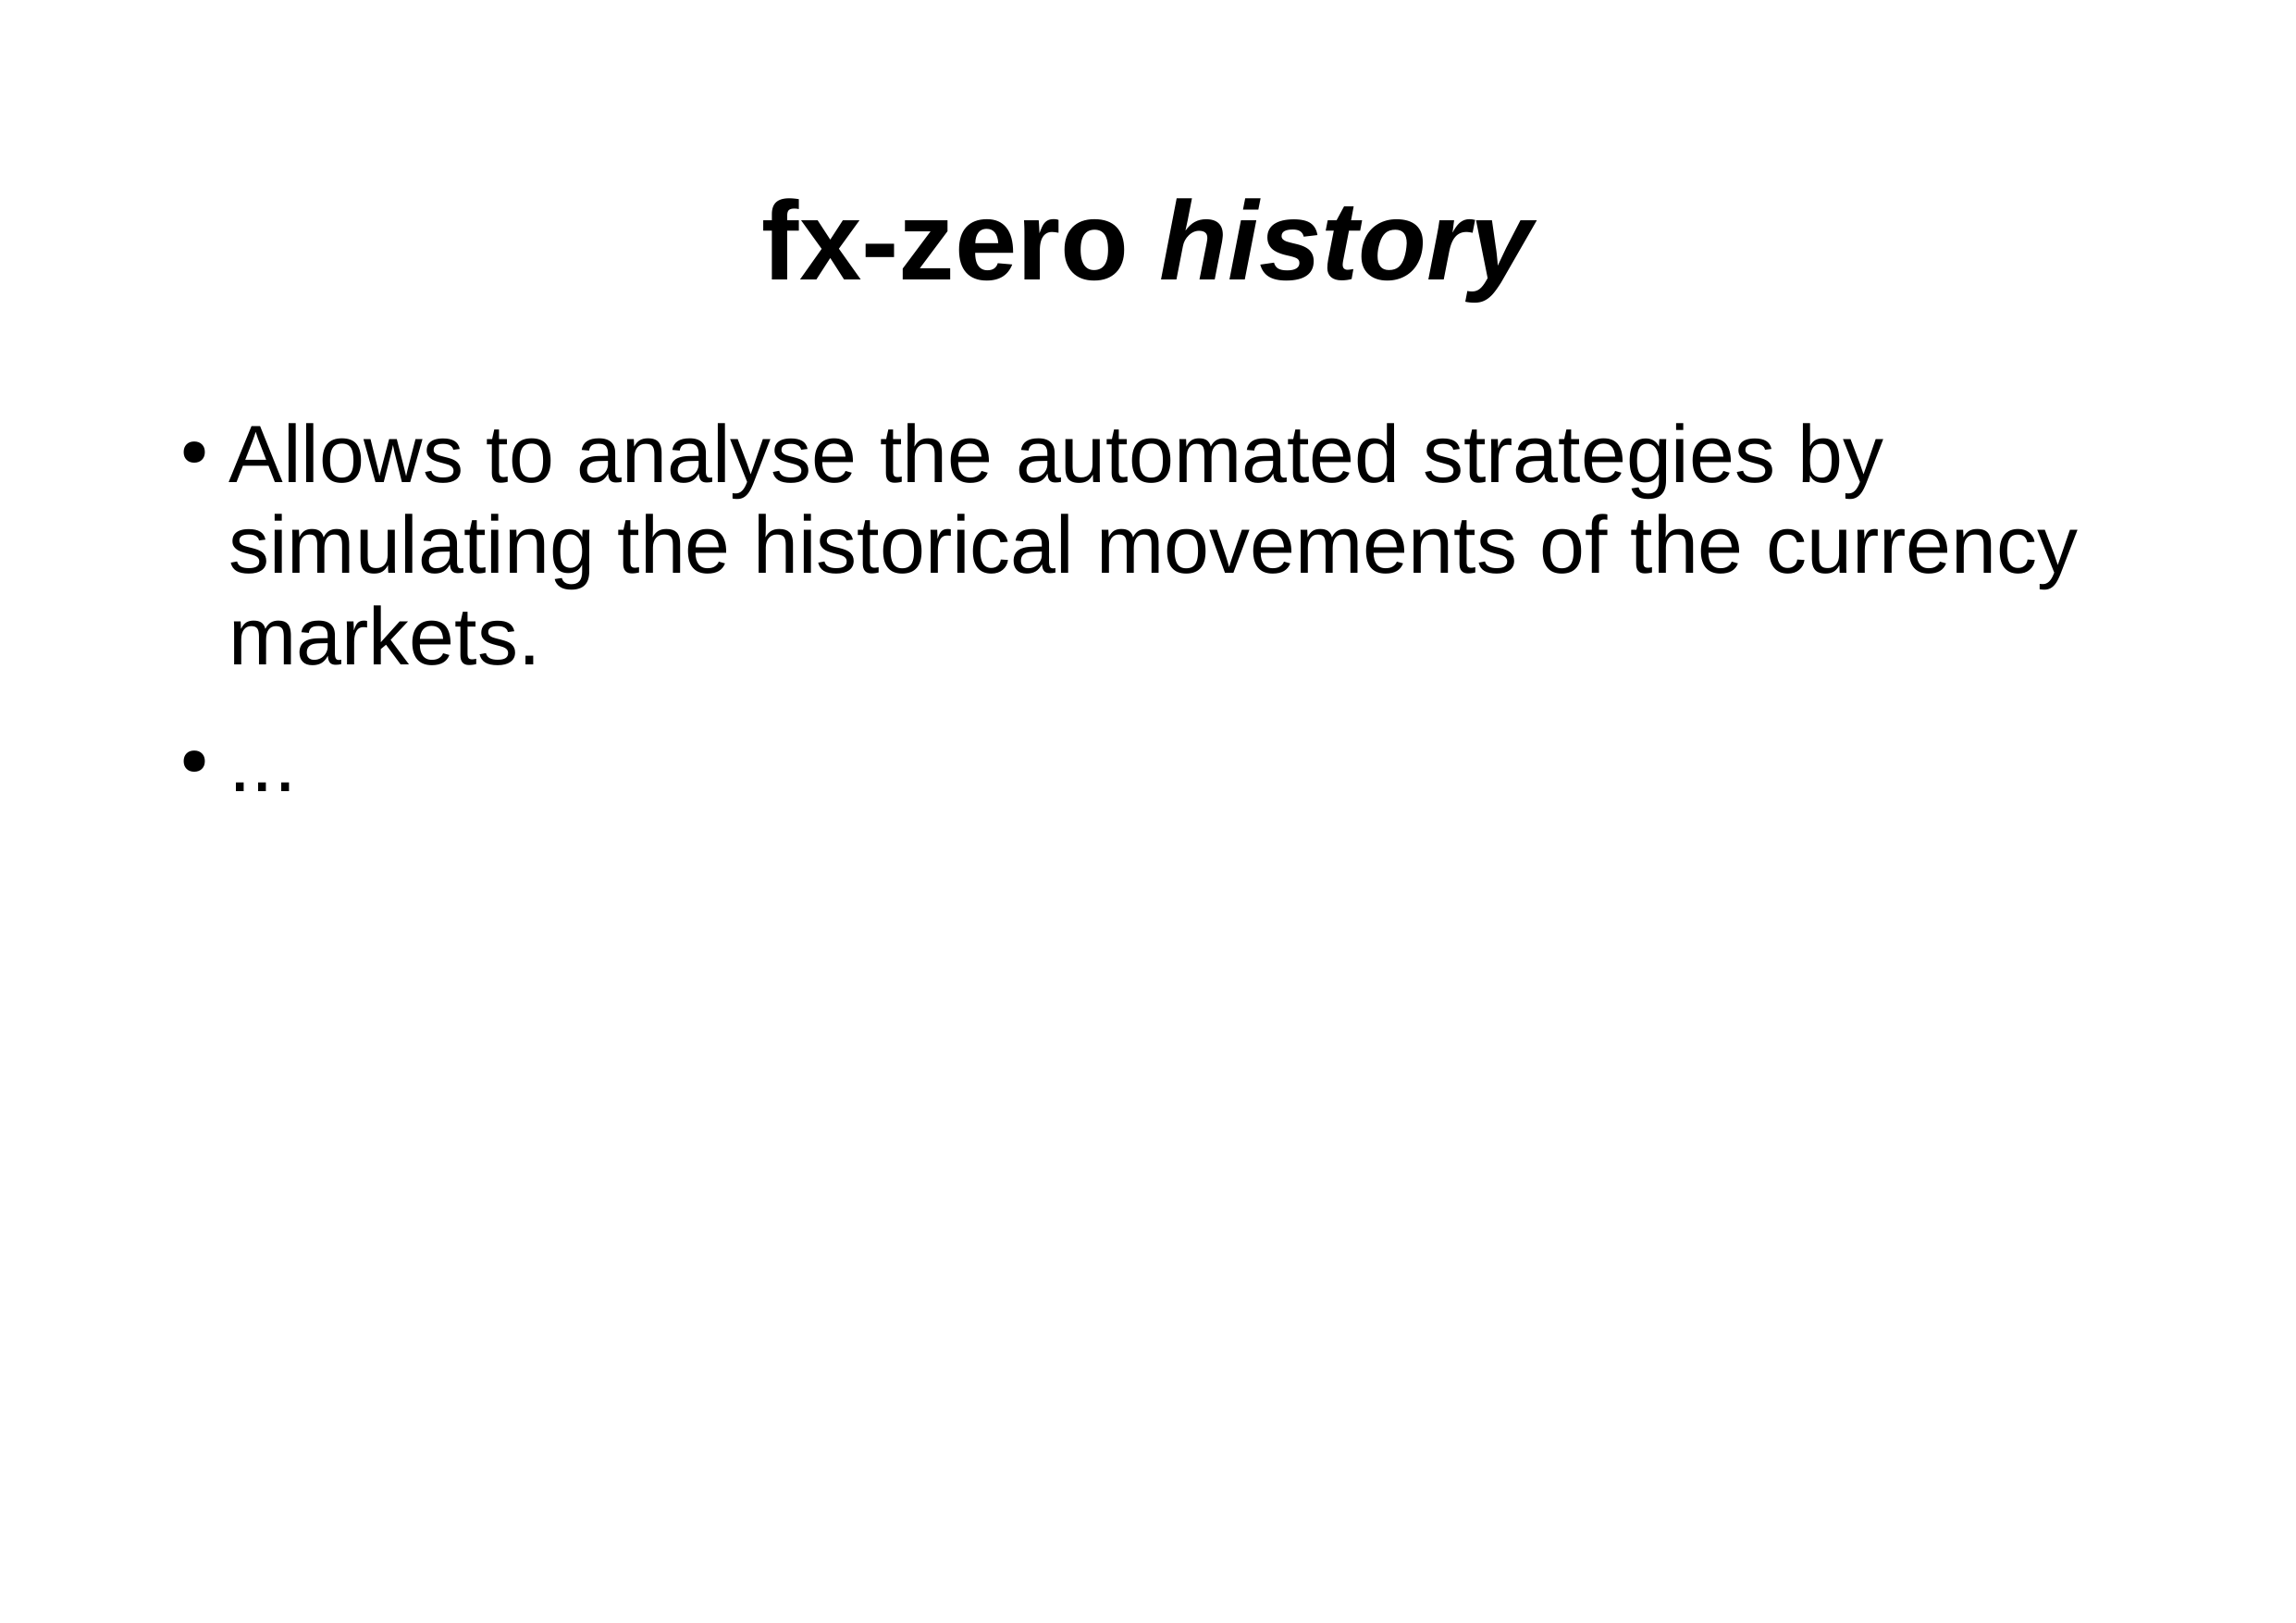

# fx-zero history
Allows to analyse the automated strategies by simulating the historical movements of the currency markets.
...